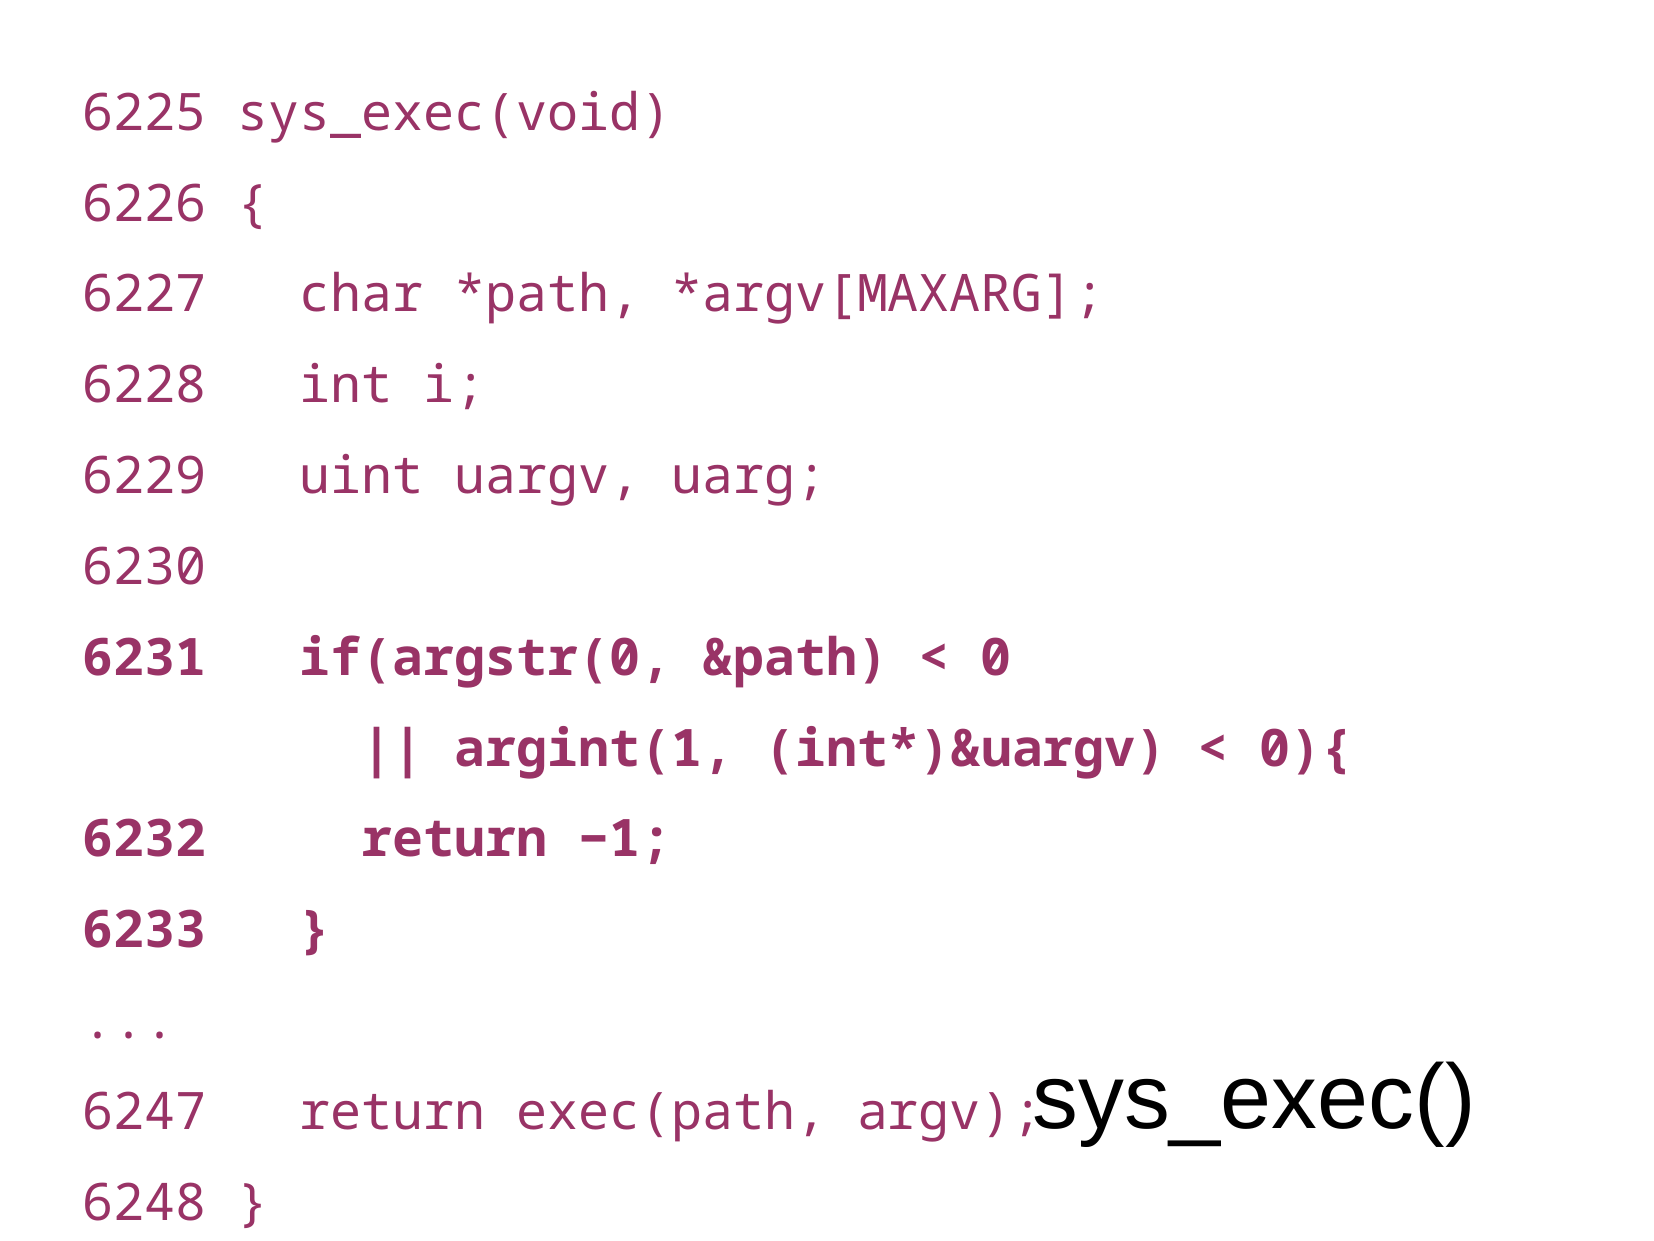

# 6225 sys_exec(void)
6226 {
6227 char *path, *argv[MAXARG];
6228 int i;
6229 uint uargv, uarg;
6230
6231 if(argstr(0, &path) < 0
 || argint(1, (int*)&uargv) < 0){
6232 return −1;
6233 }
...
6247 return exec(path, argv);
6248 }
sys_exec()